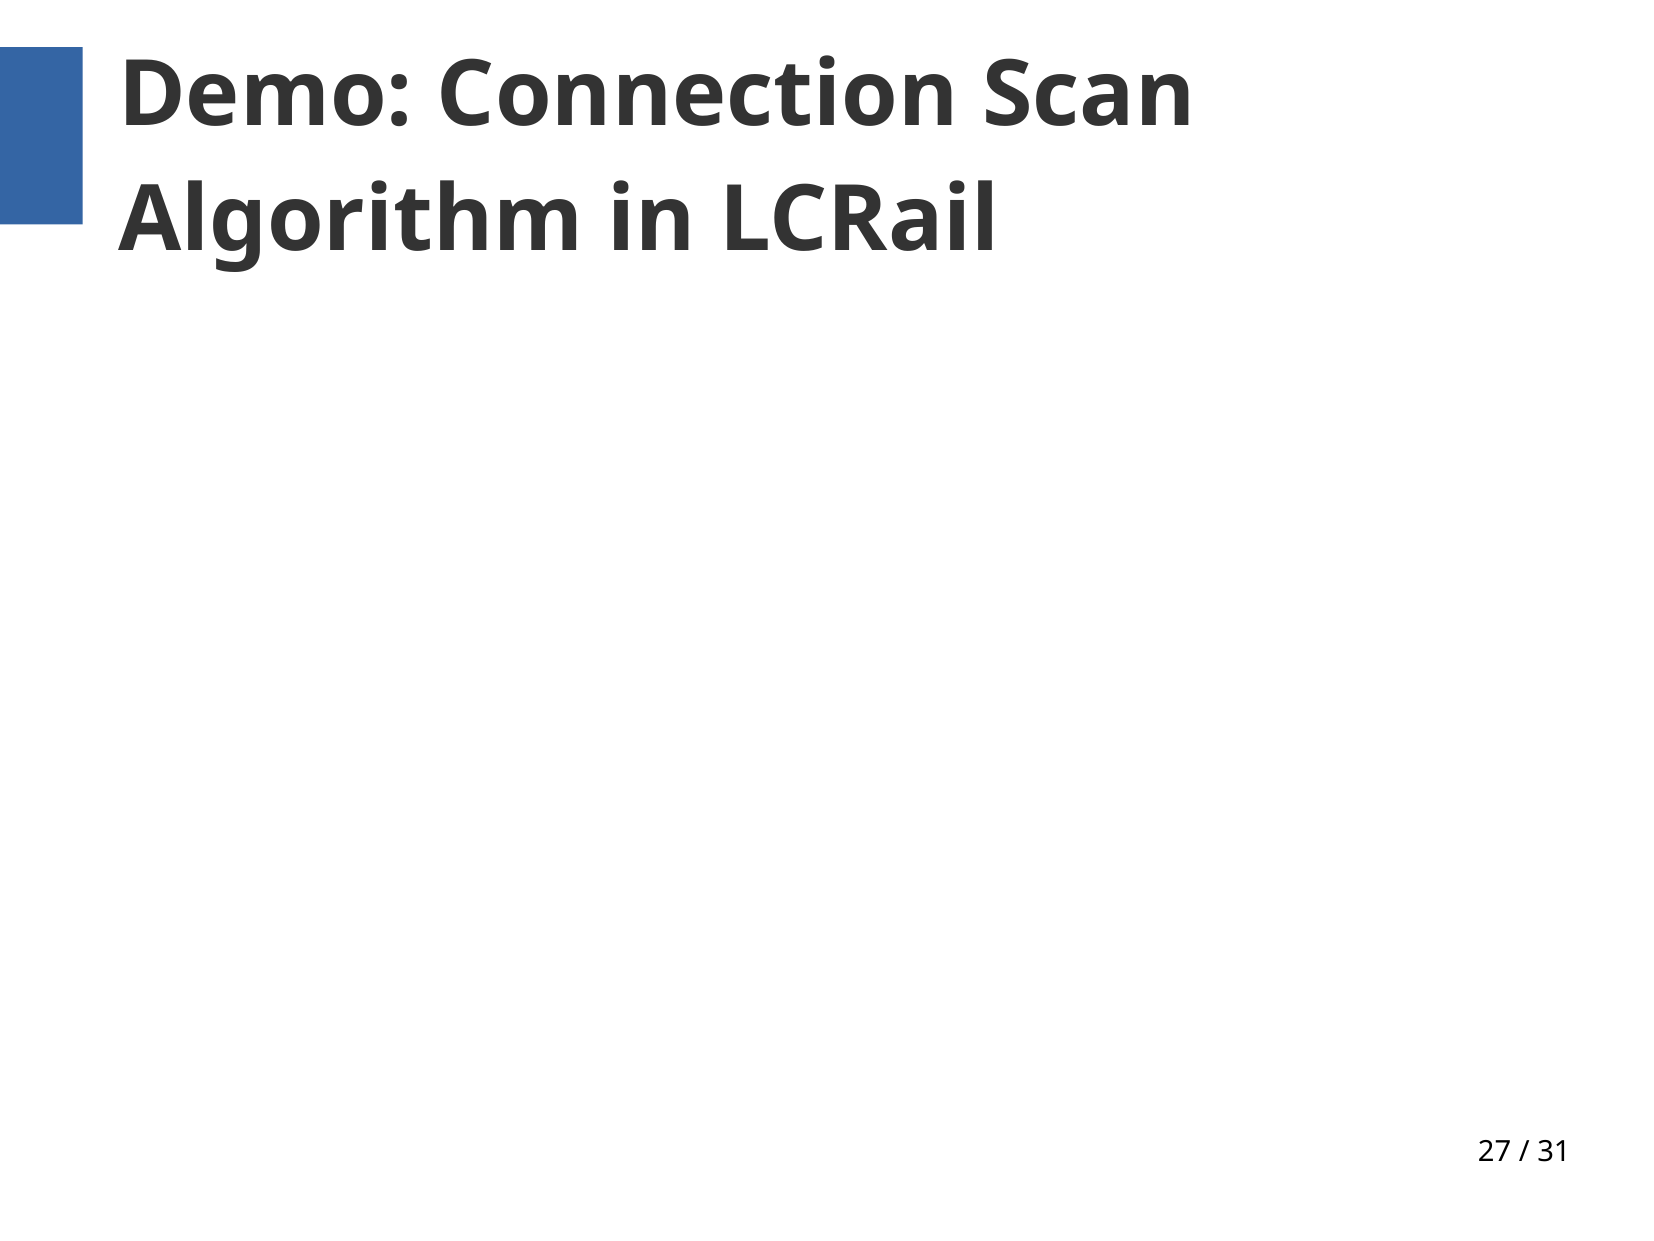

# Demo: Connection Scan Algorithm in LCRail
27